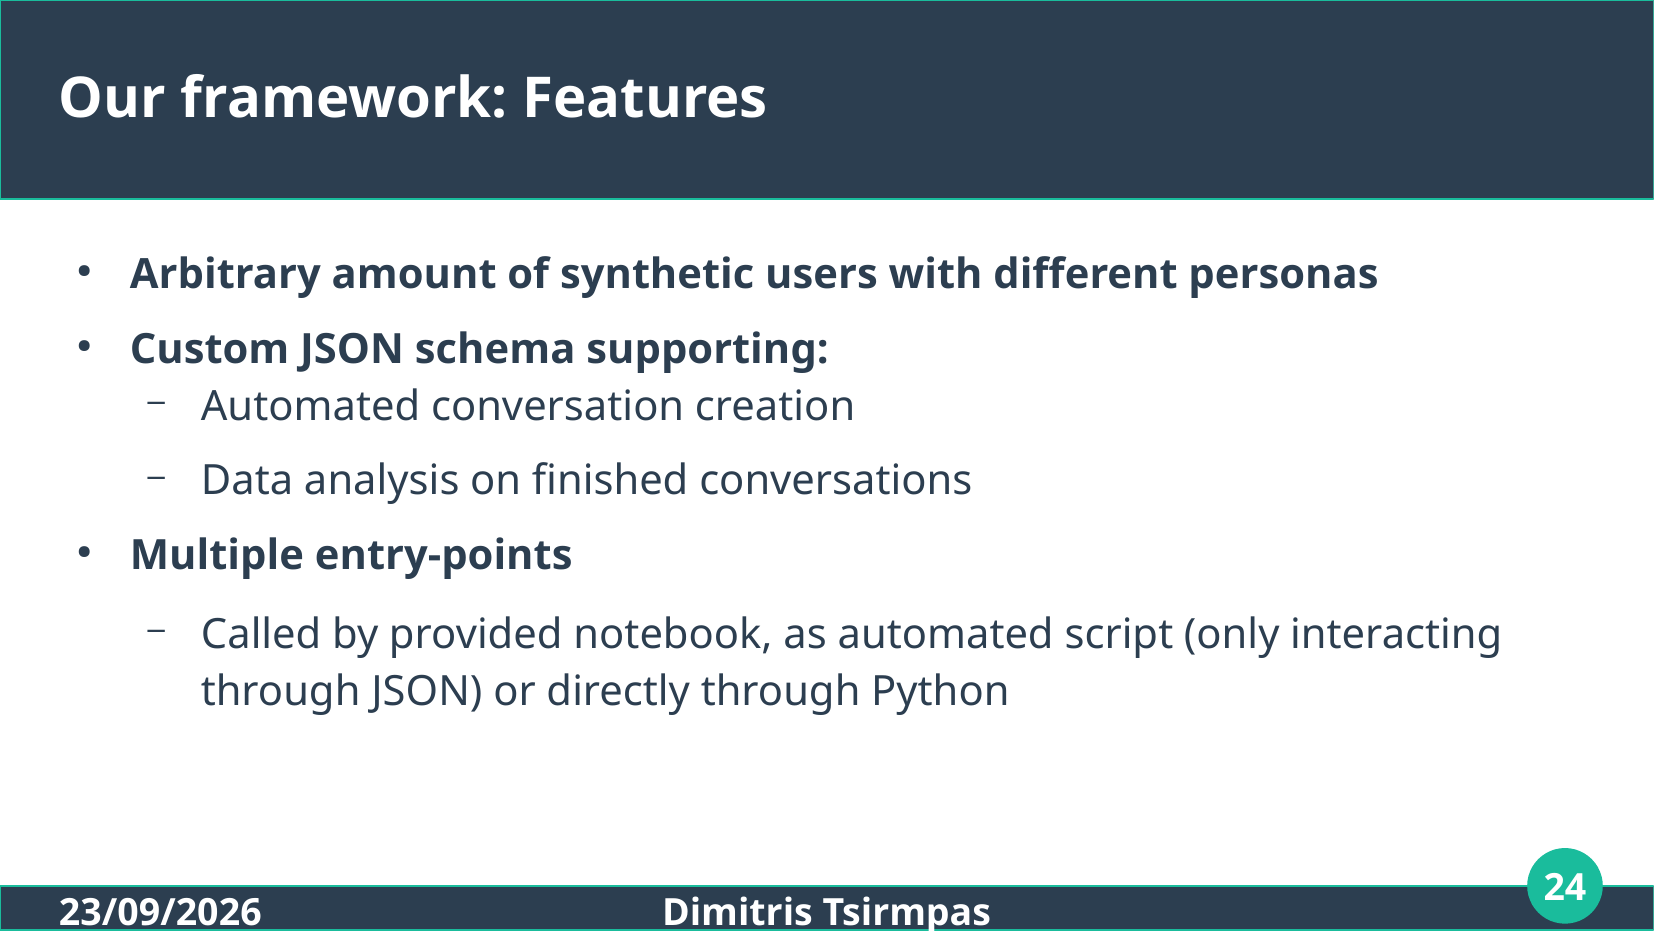

# Our framework: Features
Arbitrary amount of synthetic users with different personas
Custom JSON schema supporting:
Automated conversation creation
Data analysis on finished conversations
Multiple entry-points
Called by provided notebook, as automated script (only interacting through JSON) or directly through Python
24
Dimitris Tsirmpas